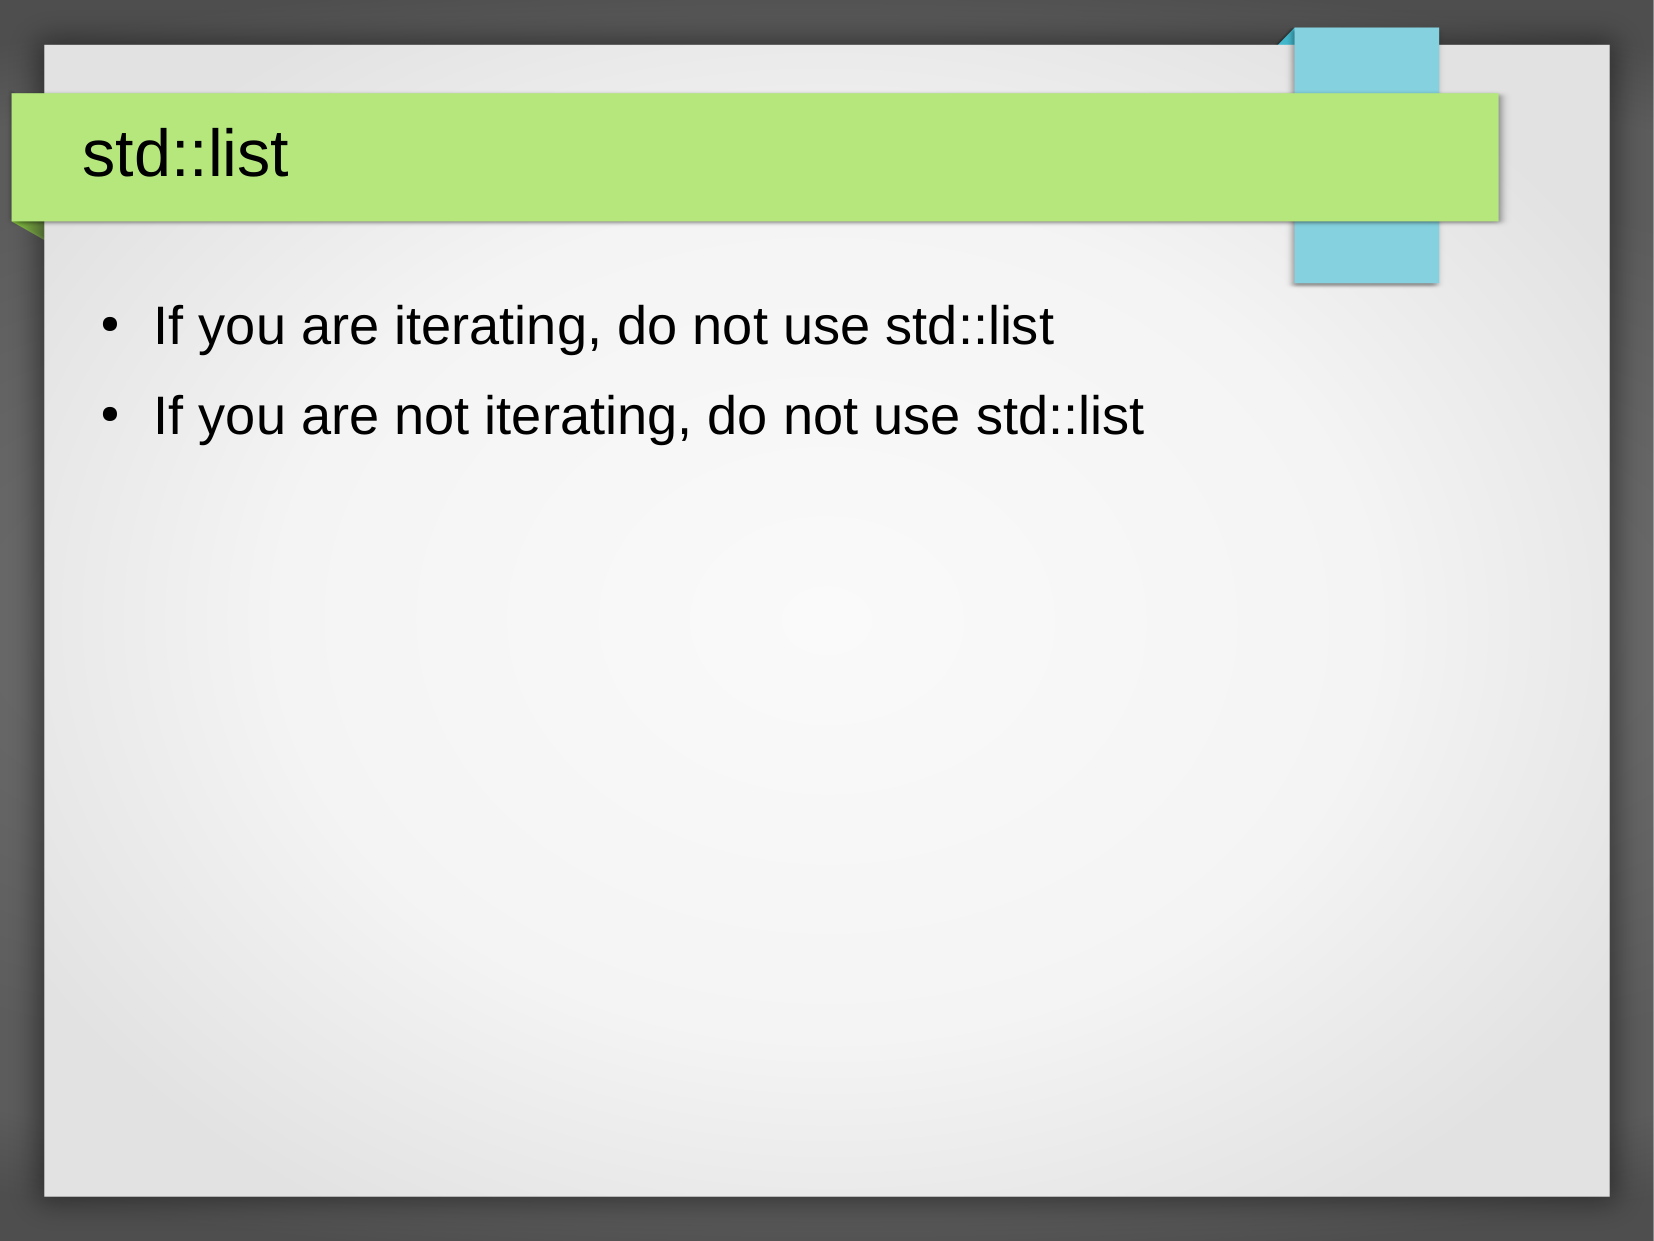

# std::list
If you are iterating, do not use std::list
If you are not iterating, do not use std::list